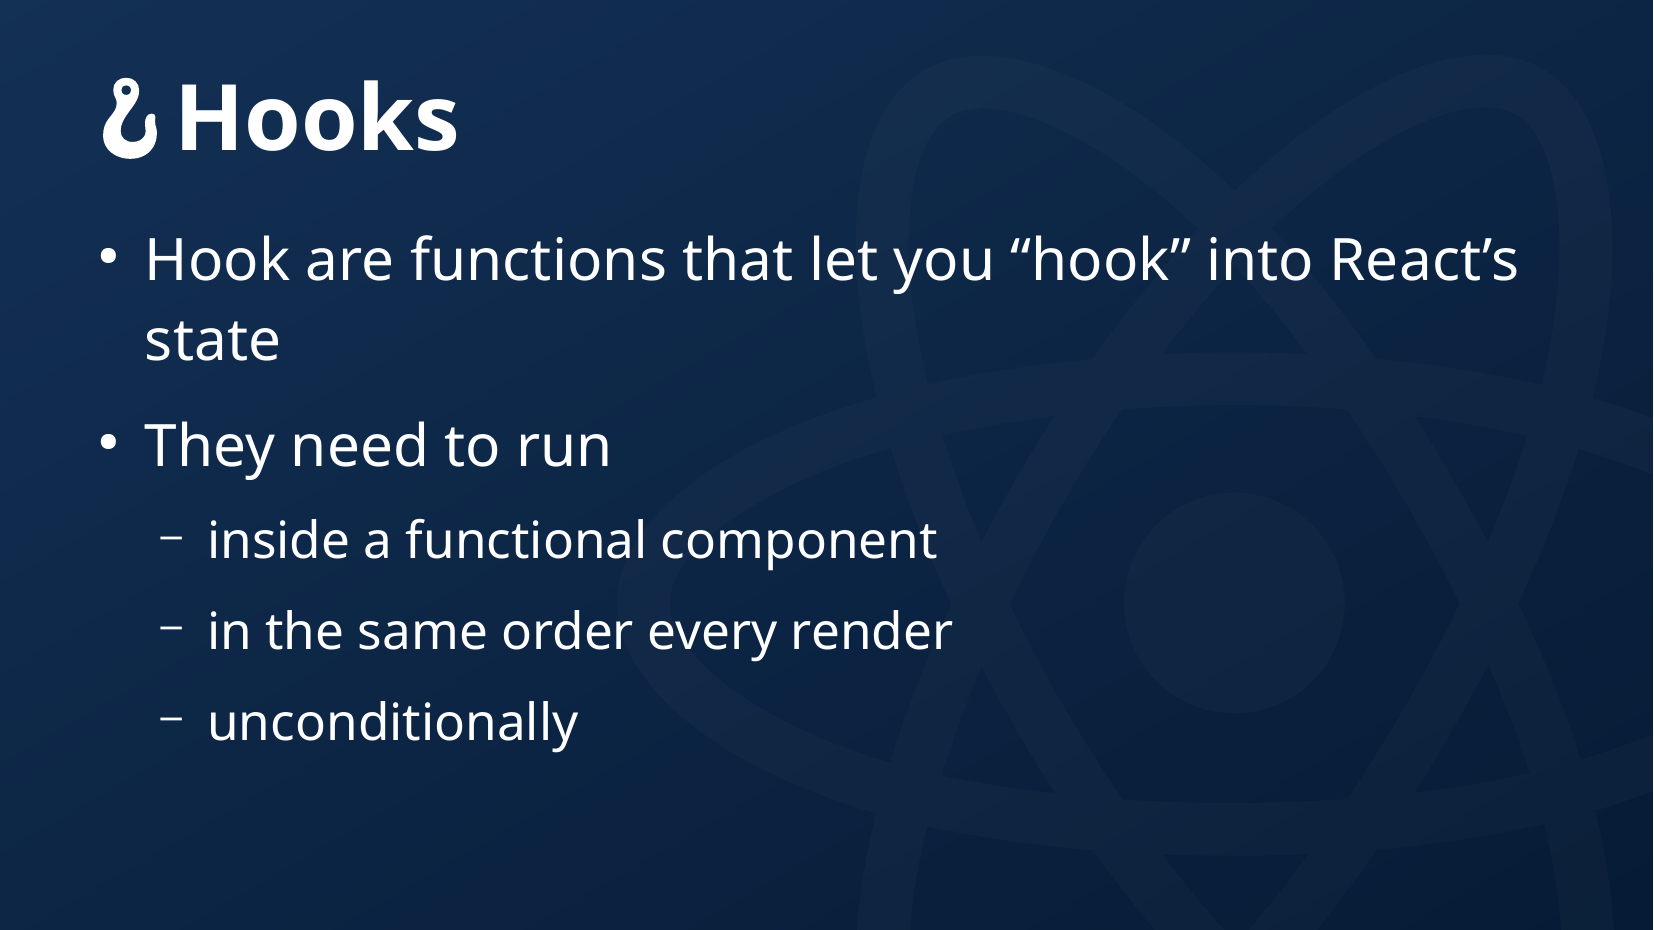

# 🪝Hooks
Hook are functions that let you “hook” into React’s state
They need to run
inside a functional component
in the same order every render
unconditionally